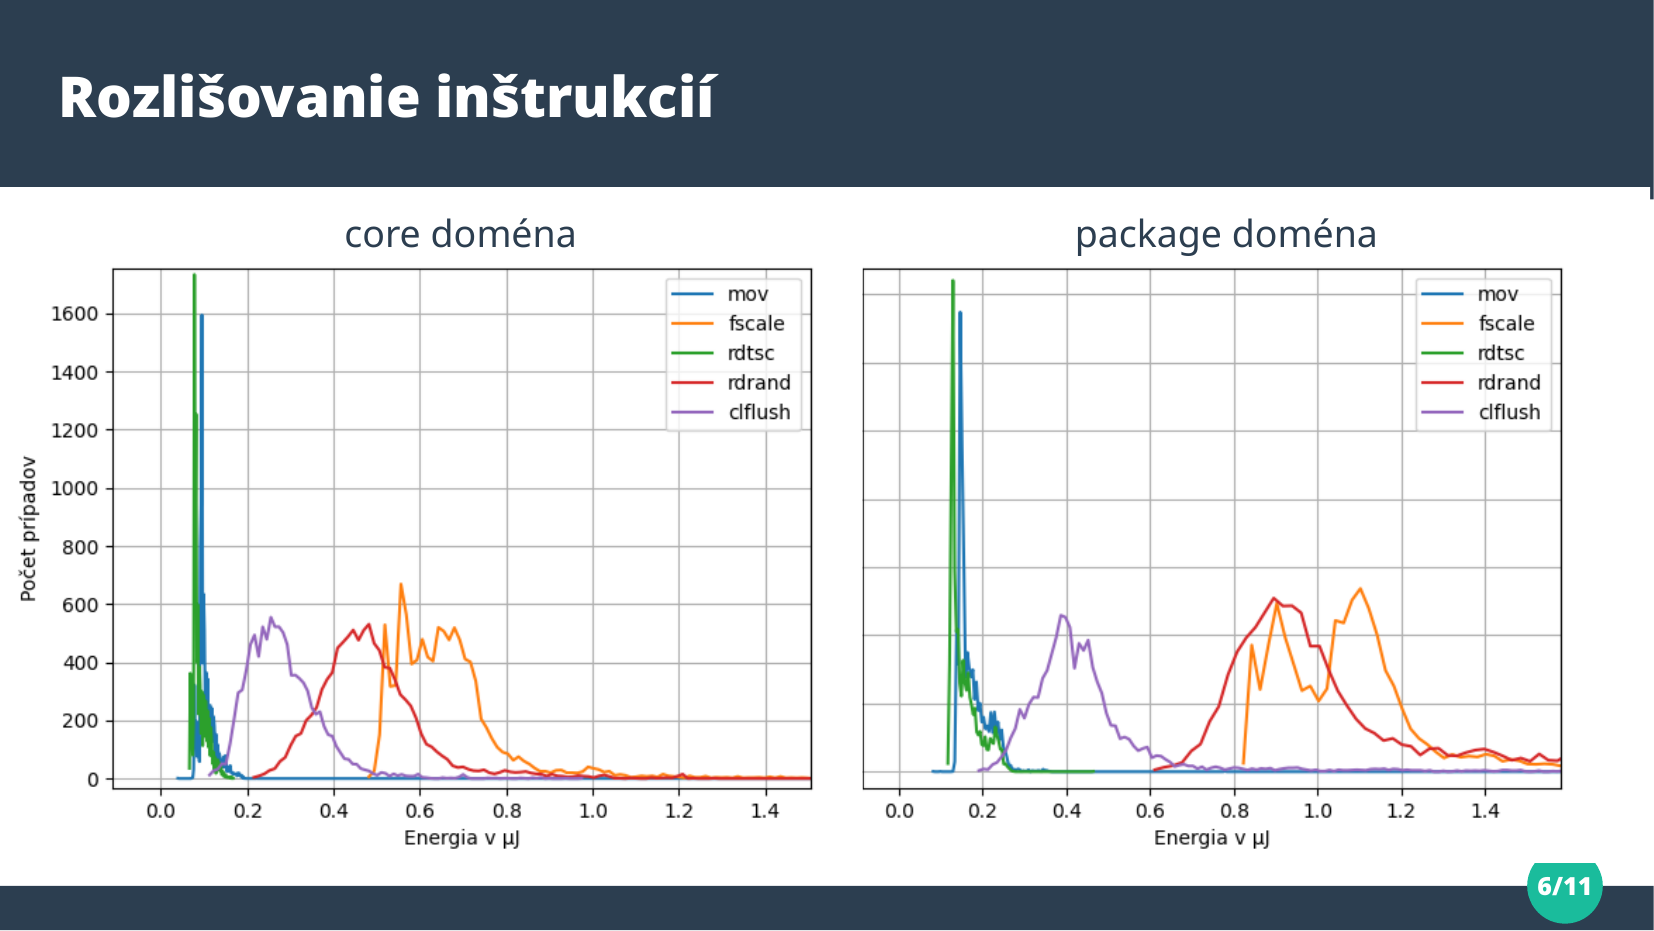

# Rozlišovanie inštrukcií
package doména
core doména